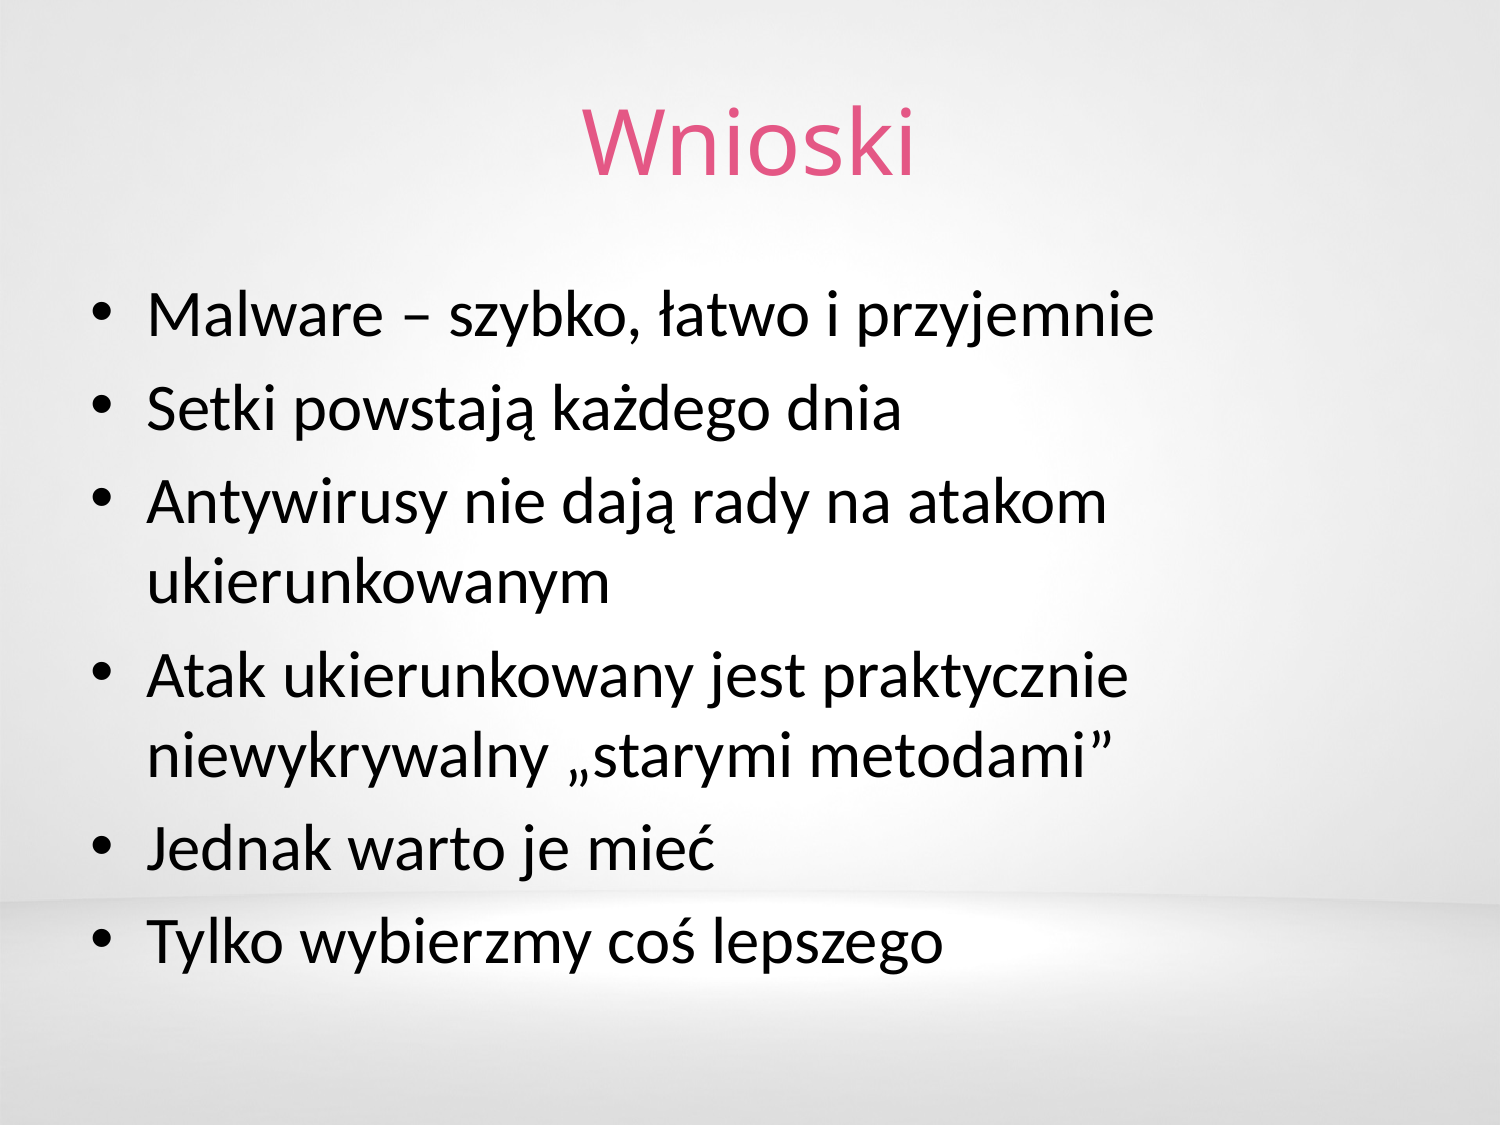

# Wnioski
Malware – szybko, łatwo i przyjemnie
Setki powstają każdego dnia
Antywirusy nie dają rady na atakom ukierunkowanym
Atak ukierunkowany jest praktycznie niewykrywalny „starymi metodami”
Jednak warto je mieć
Tylko wybierzmy coś lepszego